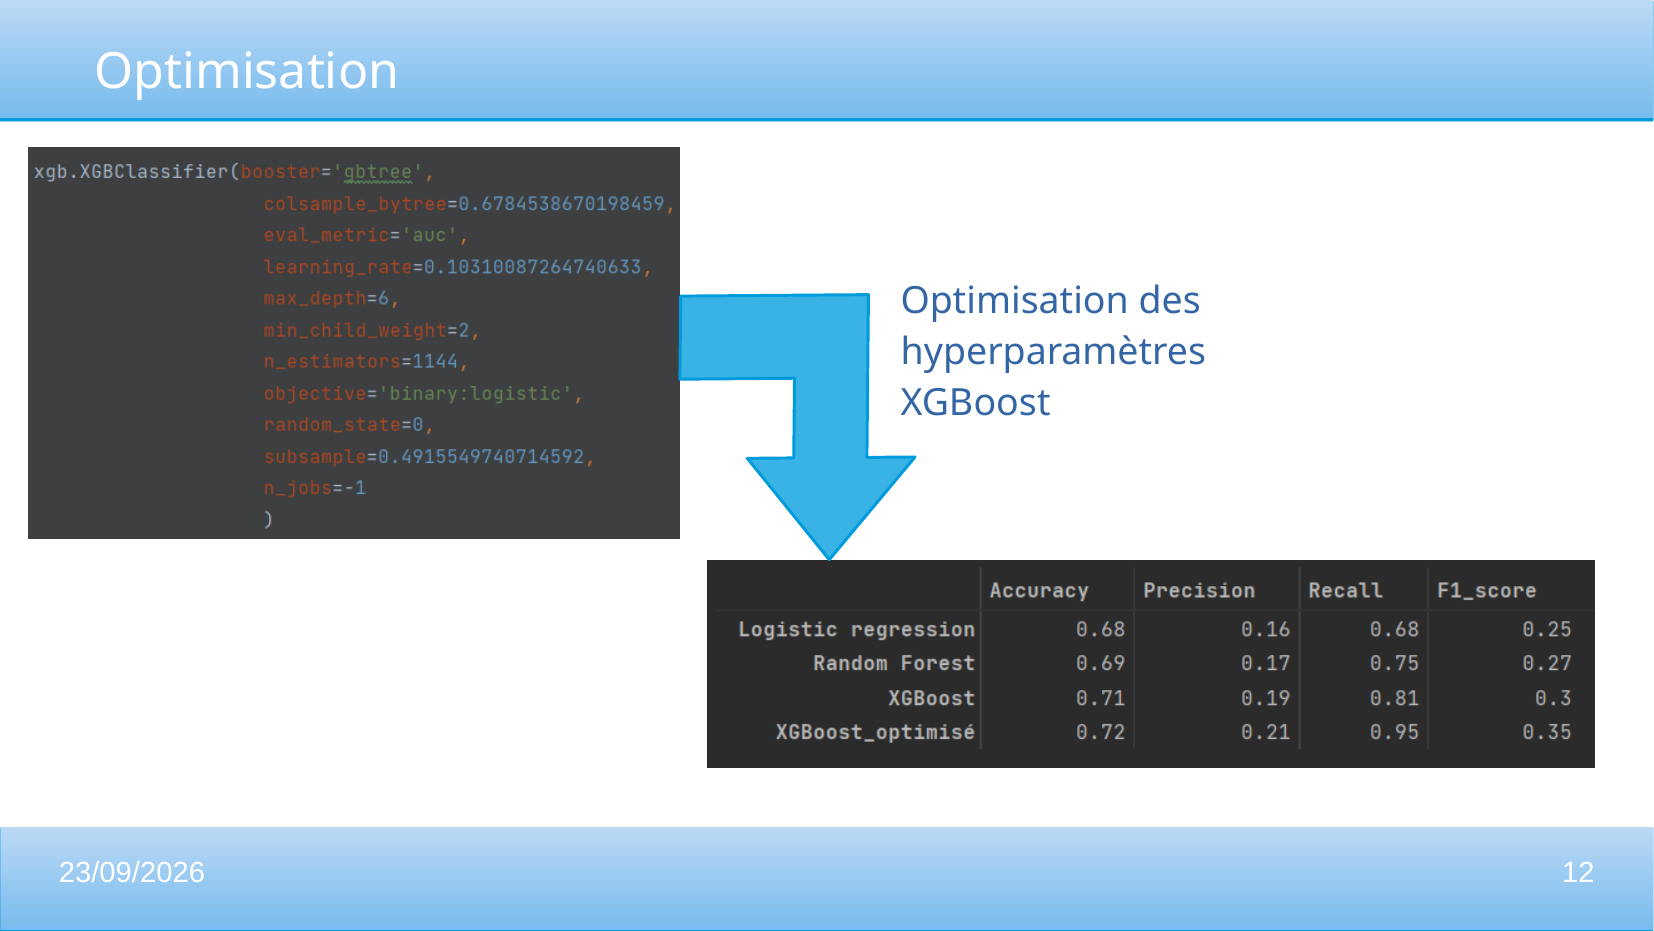

# Optimisation
Optimisation des hyperparamètres
XGBoost
12